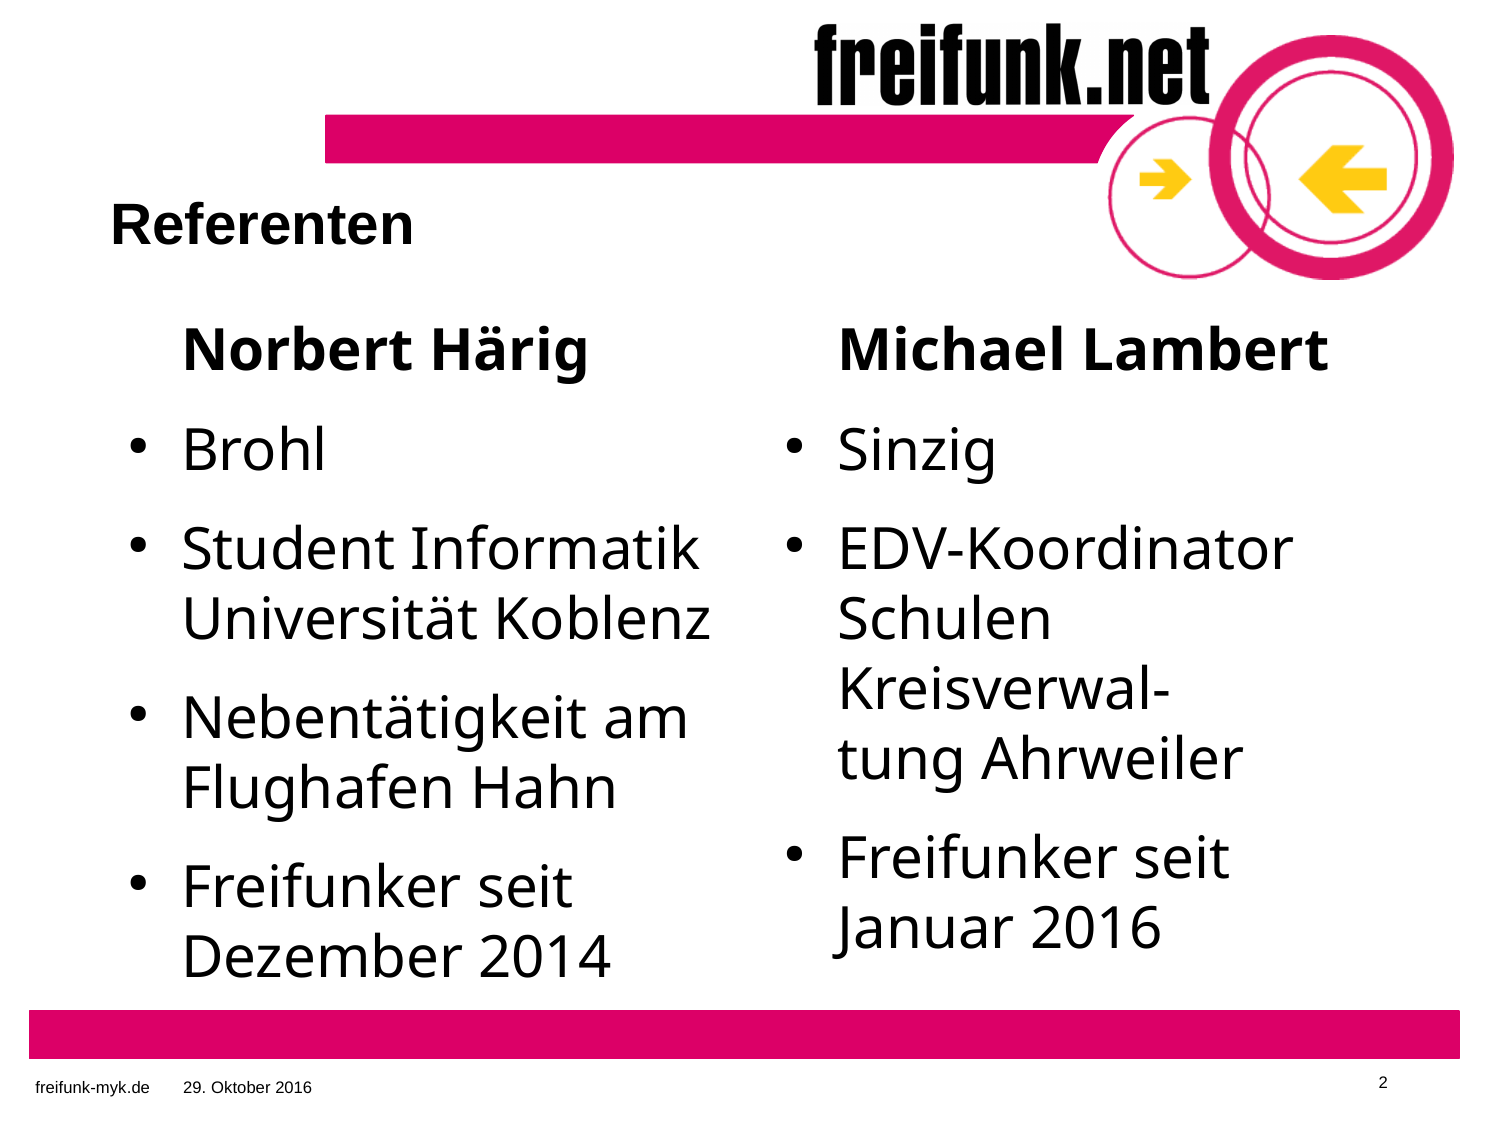

# Referenten
Norbert Härig
Brohl
Student Informatik Universität Koblenz
Nebentätigkeit am Flughafen Hahn
Freifunker seit Dezember 2014
Michael Lambert
Sinzig
EDV-Koordinator Schulen Kreisverwal-
tung Ahrweiler
Freifunker seit Januar 2016
2
freifunk-myk.de